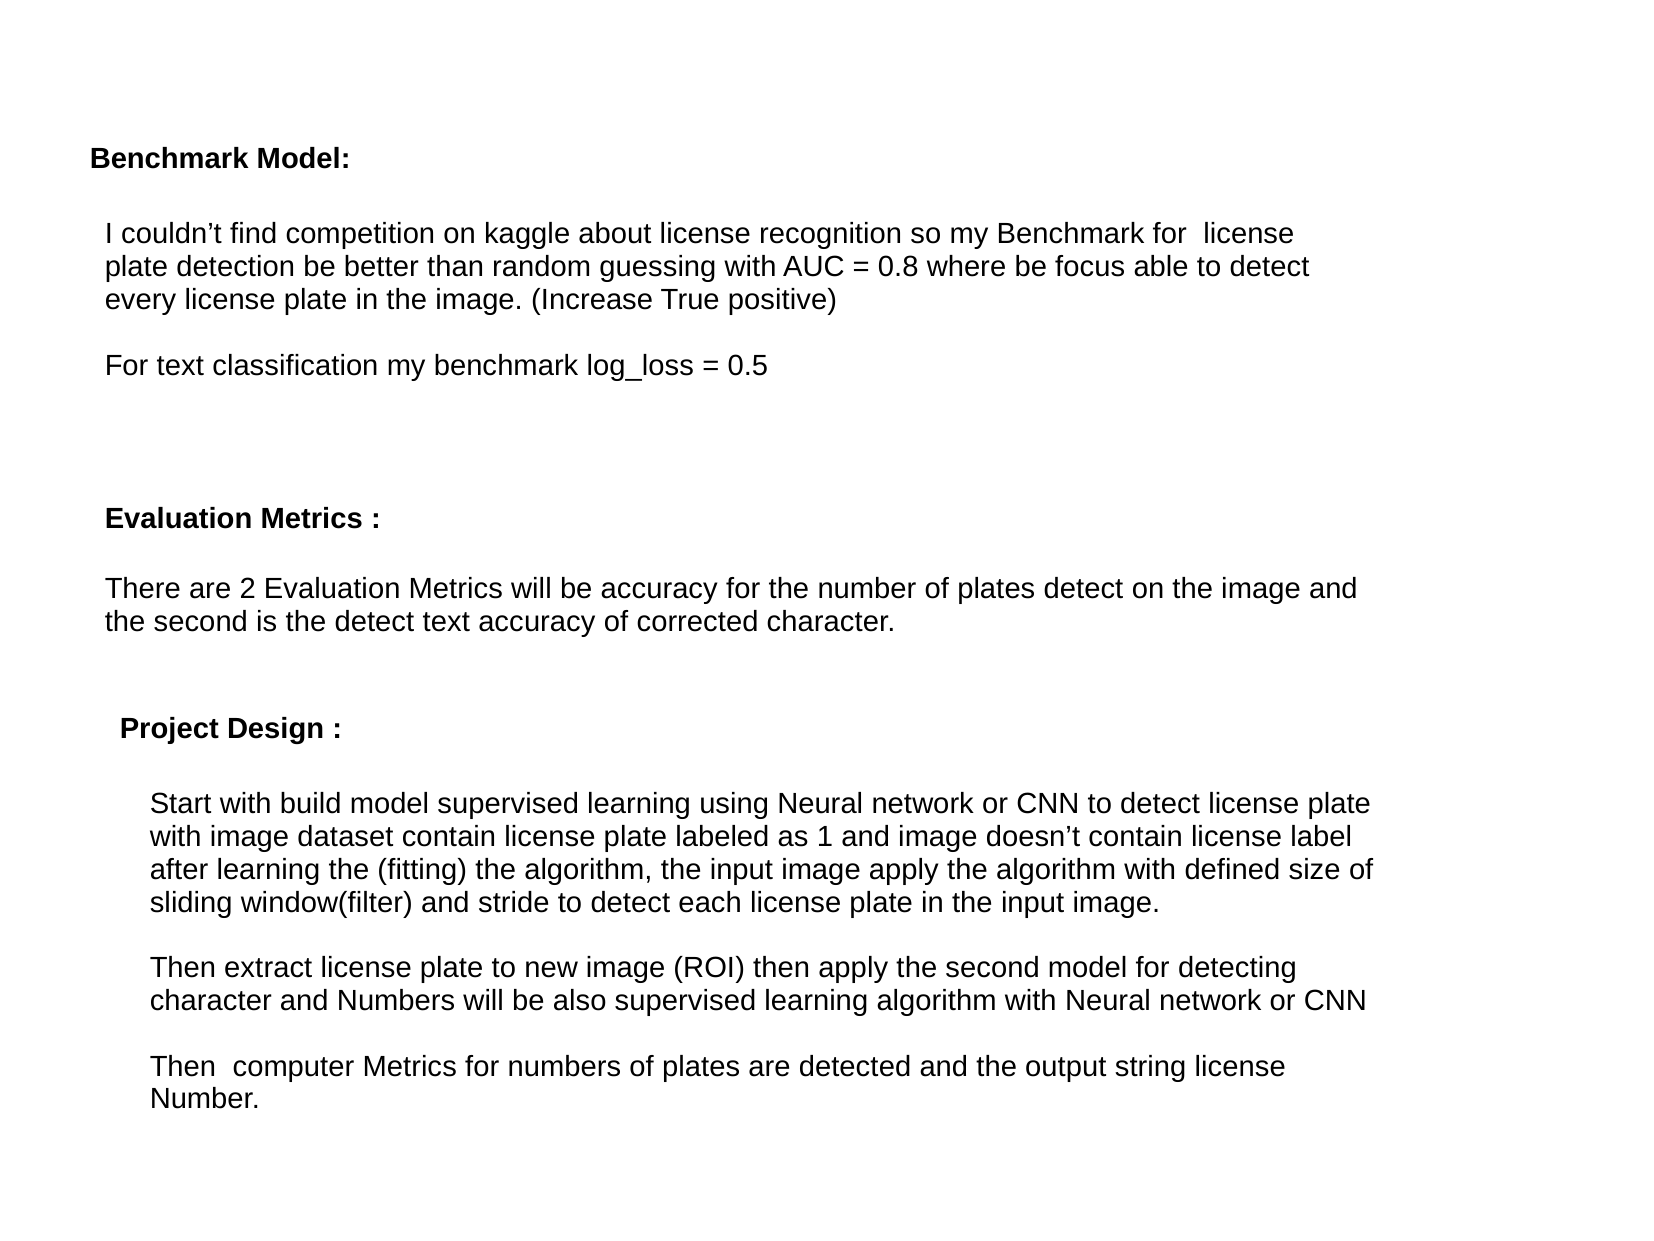

Benchmark Model:
I couldn’t find competition on kaggle about license recognition so my Benchmark for license plate detection be better than random guessing with AUC = 0.8 where be focus able to detect every license plate in the image. (Increase True positive)
For text classification my benchmark log_loss = 0.5
Evaluation Metrics :
There are 2 Evaluation Metrics will be accuracy for the number of plates detect on the image and the second is the detect text accuracy of corrected character.
Project Design :
Start with build model supervised learning using Neural network or CNN to detect license plate with image dataset contain license plate labeled as 1 and image doesn’t contain license label after learning the (fitting) the algorithm, the input image apply the algorithm with defined size of sliding window(filter) and stride to detect each license plate in the input image.
Then extract license plate to new image (ROI) then apply the second model for detecting character and Numbers will be also supervised learning algorithm with Neural network or CNN
Then computer Metrics for numbers of plates are detected and the output string license Number.